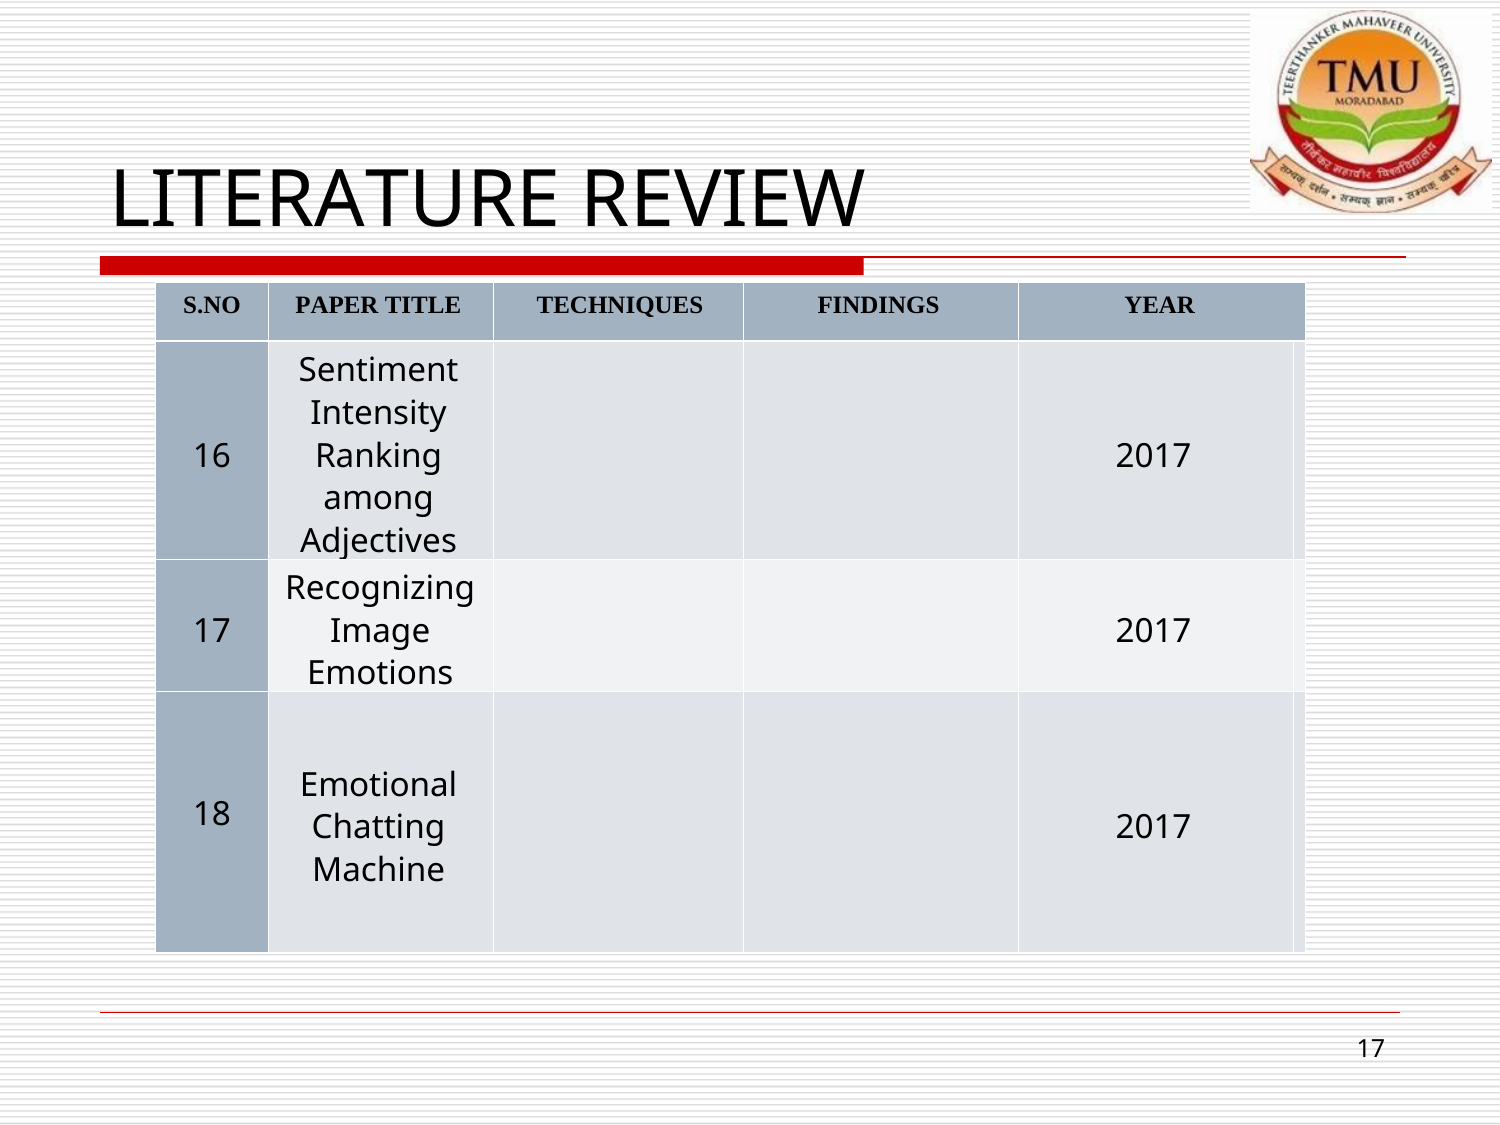

LITERATURE REVIEW
| S.NO | PAPER TITLE | TECHNIQUES | FINDINGS | YEAR | |
| --- | --- | --- | --- | --- | --- |
| 16 | Sentiment Intensity Ranking among Adjectives | | | 2017 | |
| 17 | Recognizing Image Emotions | | | 2017 | |
| 18 | Emotional Chatting Machine | | | 2017 | |
#